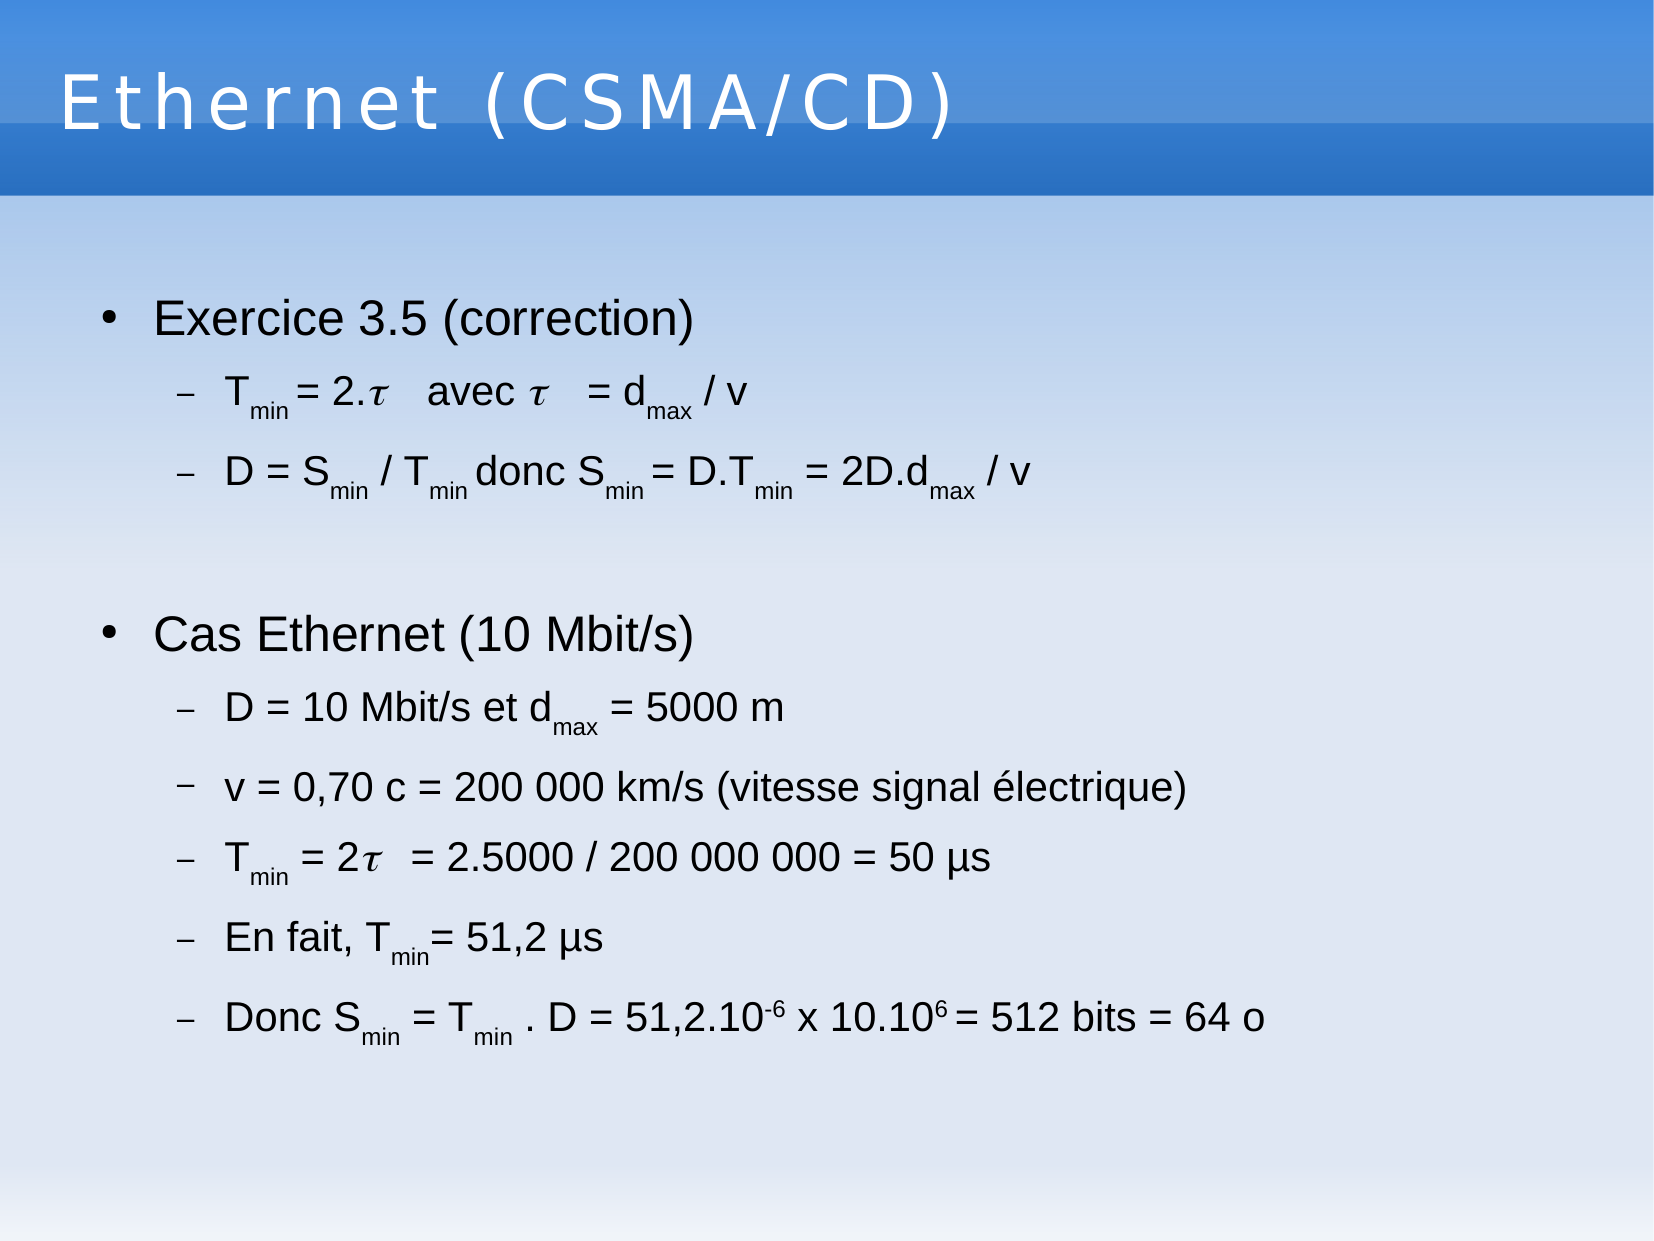

# Ethernet (CSMA/CD)
Exercice 3.5 (correction)
Tmin = 2. avec  = dmax / v
D = Smin / Tmin donc Smin = D.Tmin = 2D.dmax / v
Cas Ethernet (10 Mbit/s)
D = 10 Mbit/s et dmax = 5000 m
v = 0,70 c = 200 000 km/s (vitesse signal électrique)
Tmin = 2 = 2.5000 / 200 000 000 = 50 µs
En fait, Tmin= 51,2 µs
Donc Smin = Tmin . D = 51,2.10-6 x 10.106 = 512 bits = 64 o